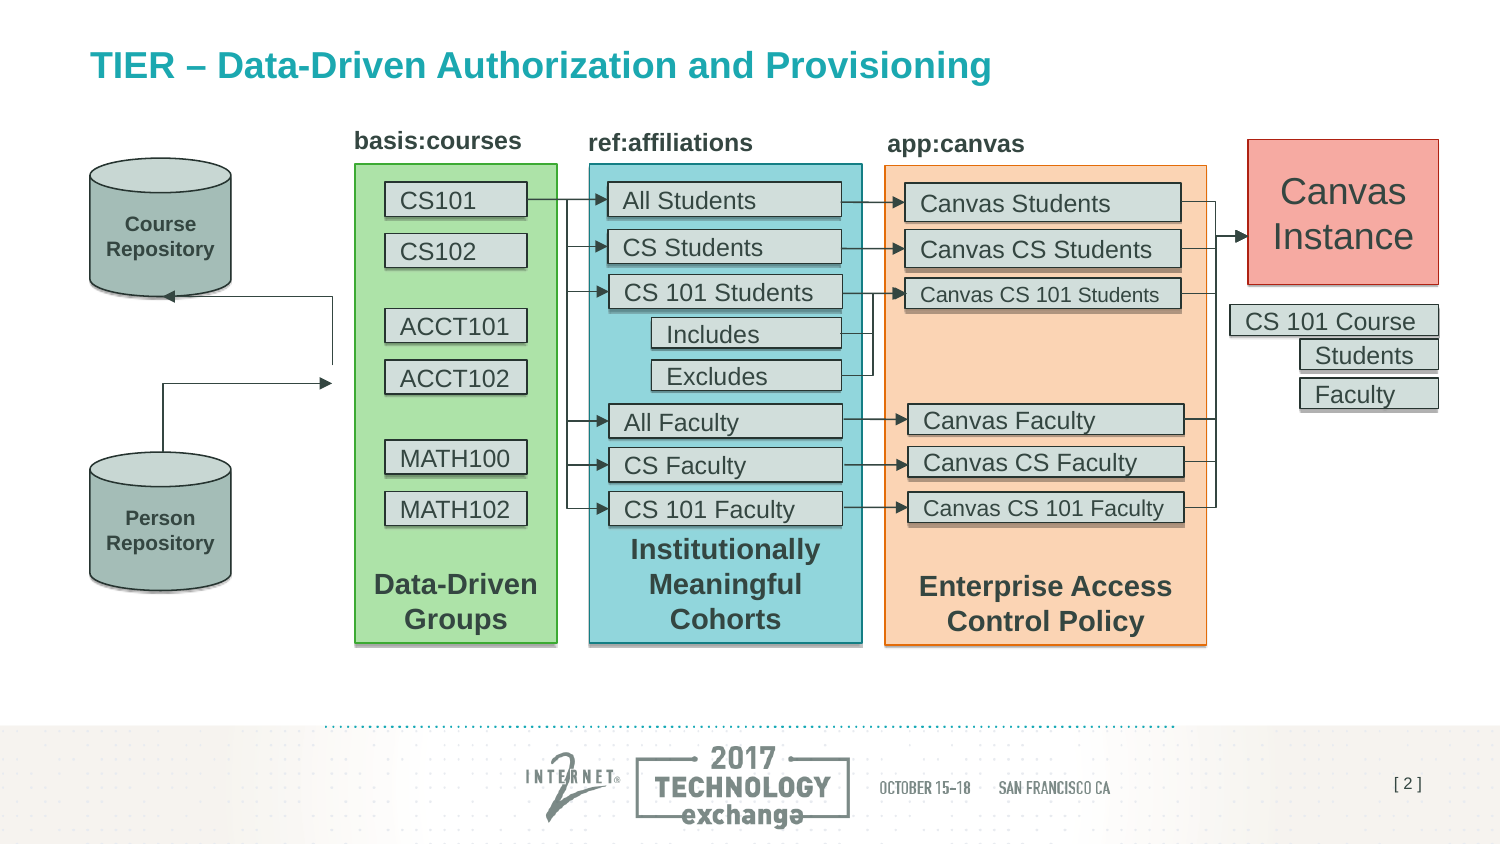

# TIER – Data-Driven Authorization and Provisioning
basis:courses
ref:affiliations
app:canvas
Canvas Instance
Course Repository
Data-Driven Groups
Institutionally Meaningful Cohorts
Enterprise Access Control Policy
CS101
All Students
Canvas Students
CS Students
Canvas CS Students
CS102
CS 101 Students
Canvas CS 101 Students
CS 101 Course
ACCT101
Includes
Students
ACCT102
Excludes
Faculty
All Faculty
Canvas Faculty
MATH100
Canvas CS Faculty
CS Faculty
Person Repository
MATH102
CS 101 Faculty
Canvas CS 101 Faculty